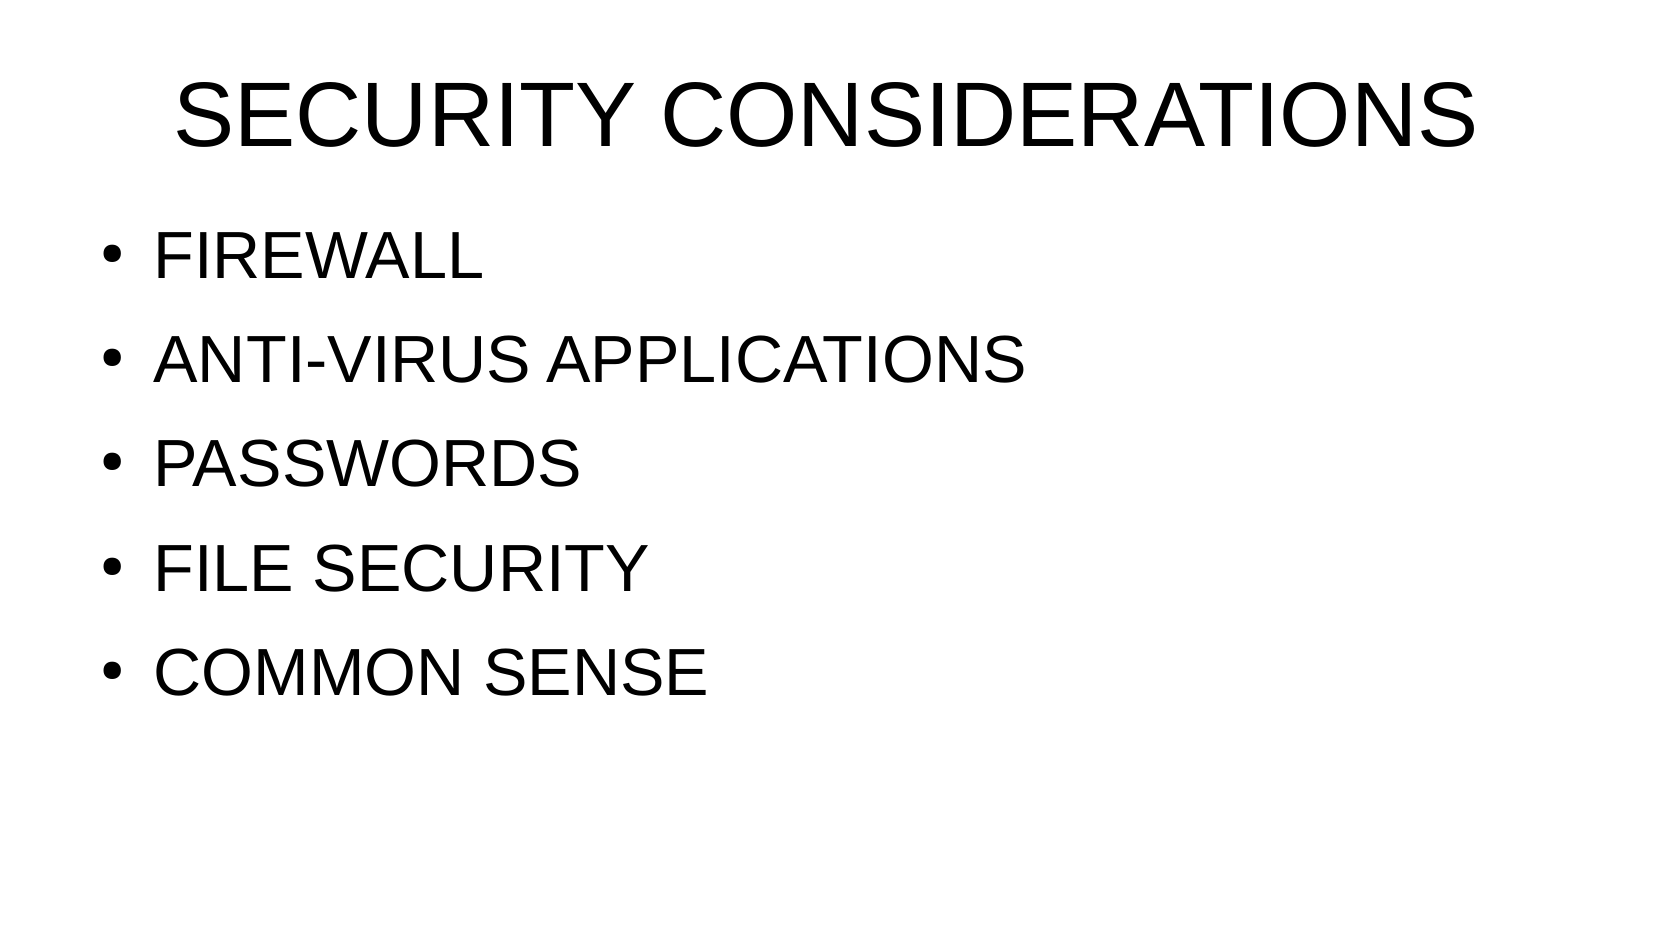

# SECURITY CONSIDERATIONS
FIREWALL
ANTI-VIRUS APPLICATIONS
PASSWORDS
FILE SECURITY
COMMON SENSE